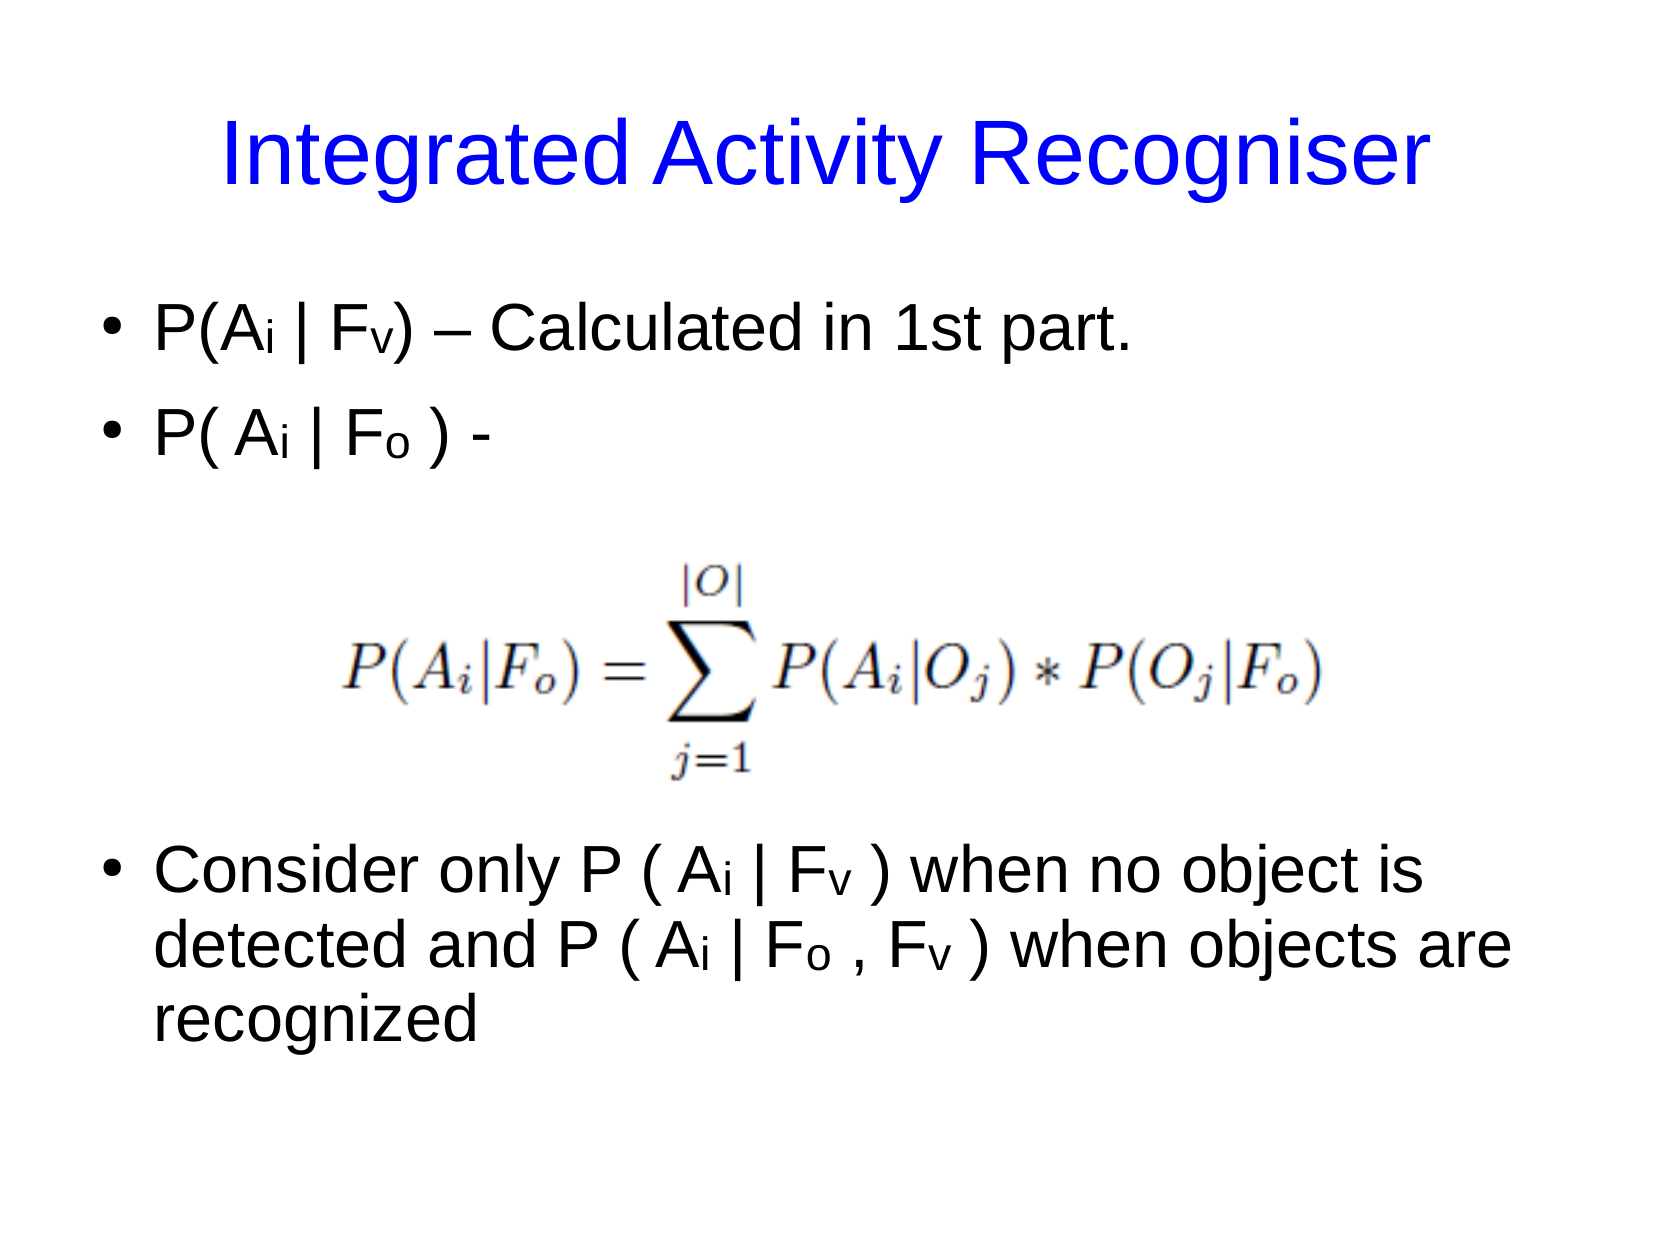

# Integrated Activity Recogniser
P(Ai | Fv) – Calculated in 1st part.
P( Ai | Fo ) -
Consider only P ( Ai | Fv ) when no object is detected and P ( Ai | Fo , Fv ) when objects are recognized